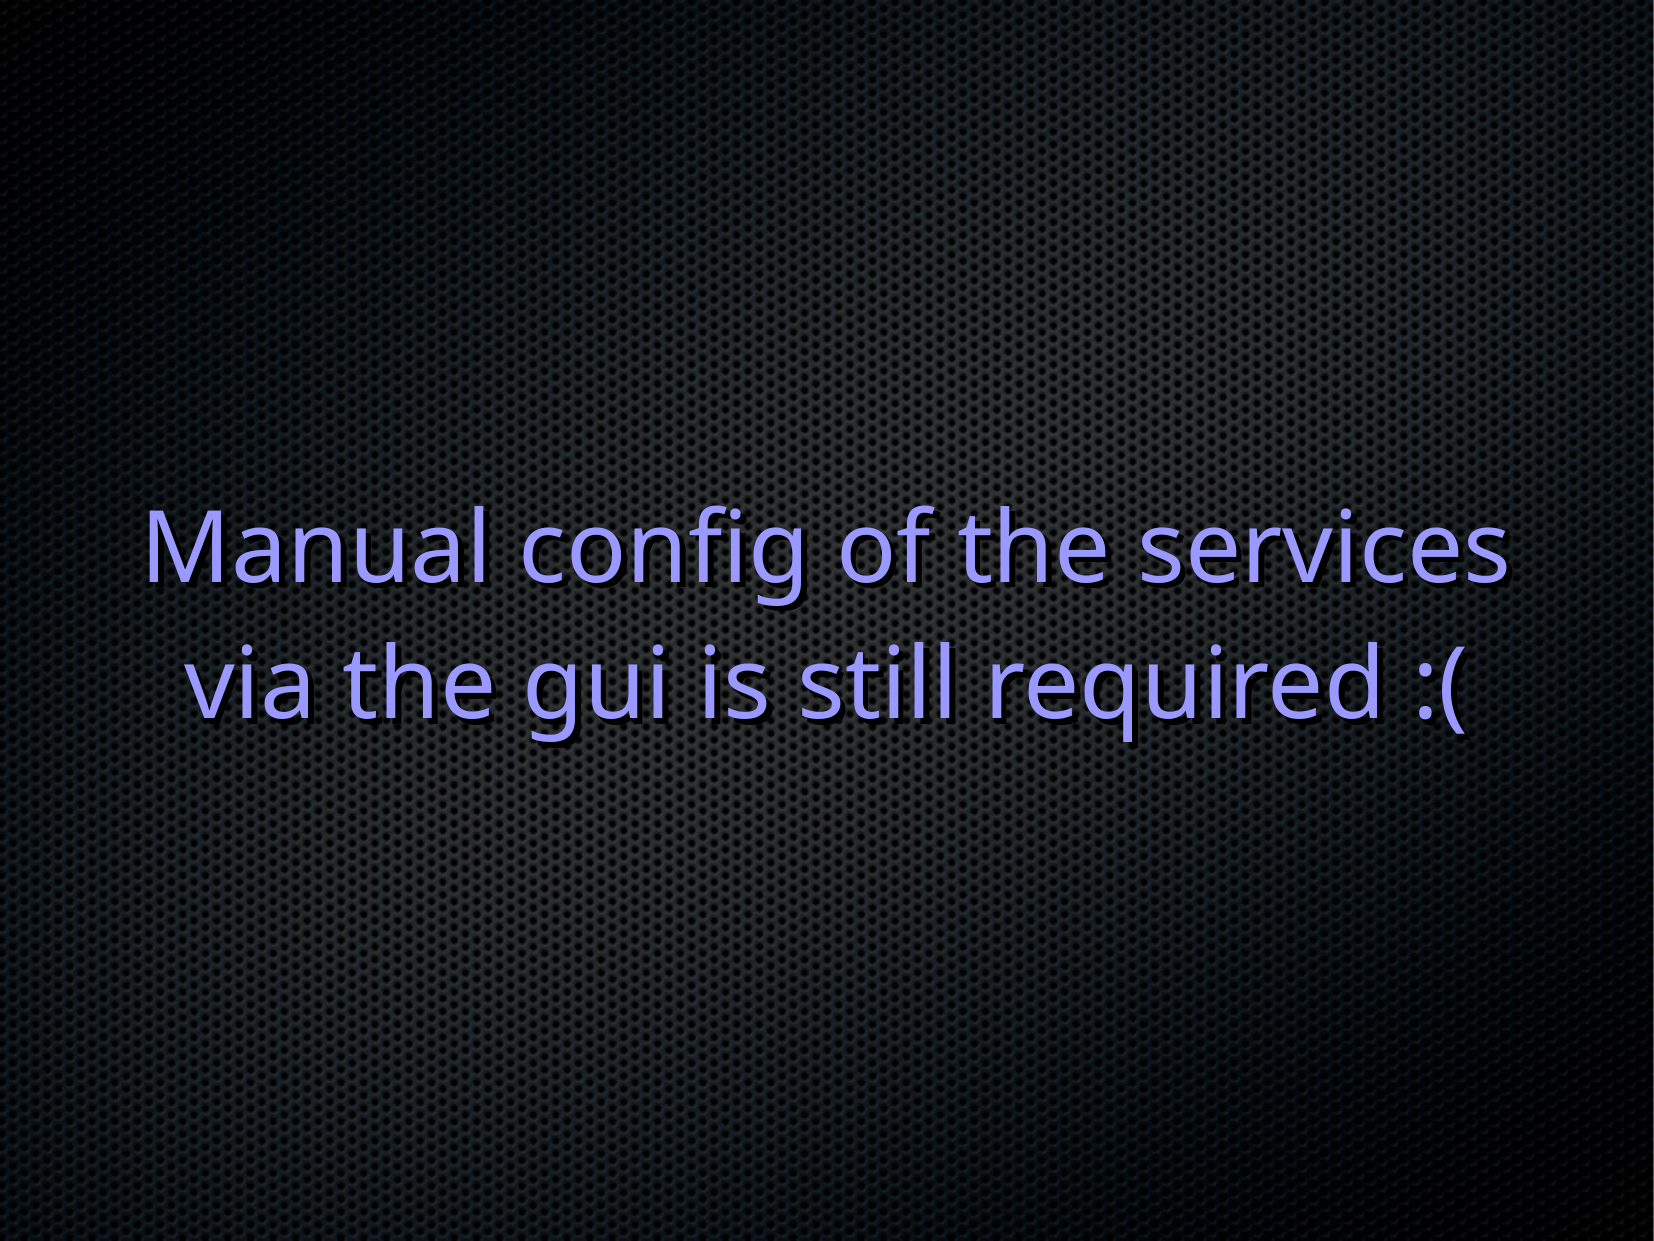

# Manual config of the services via the gui is still required :(